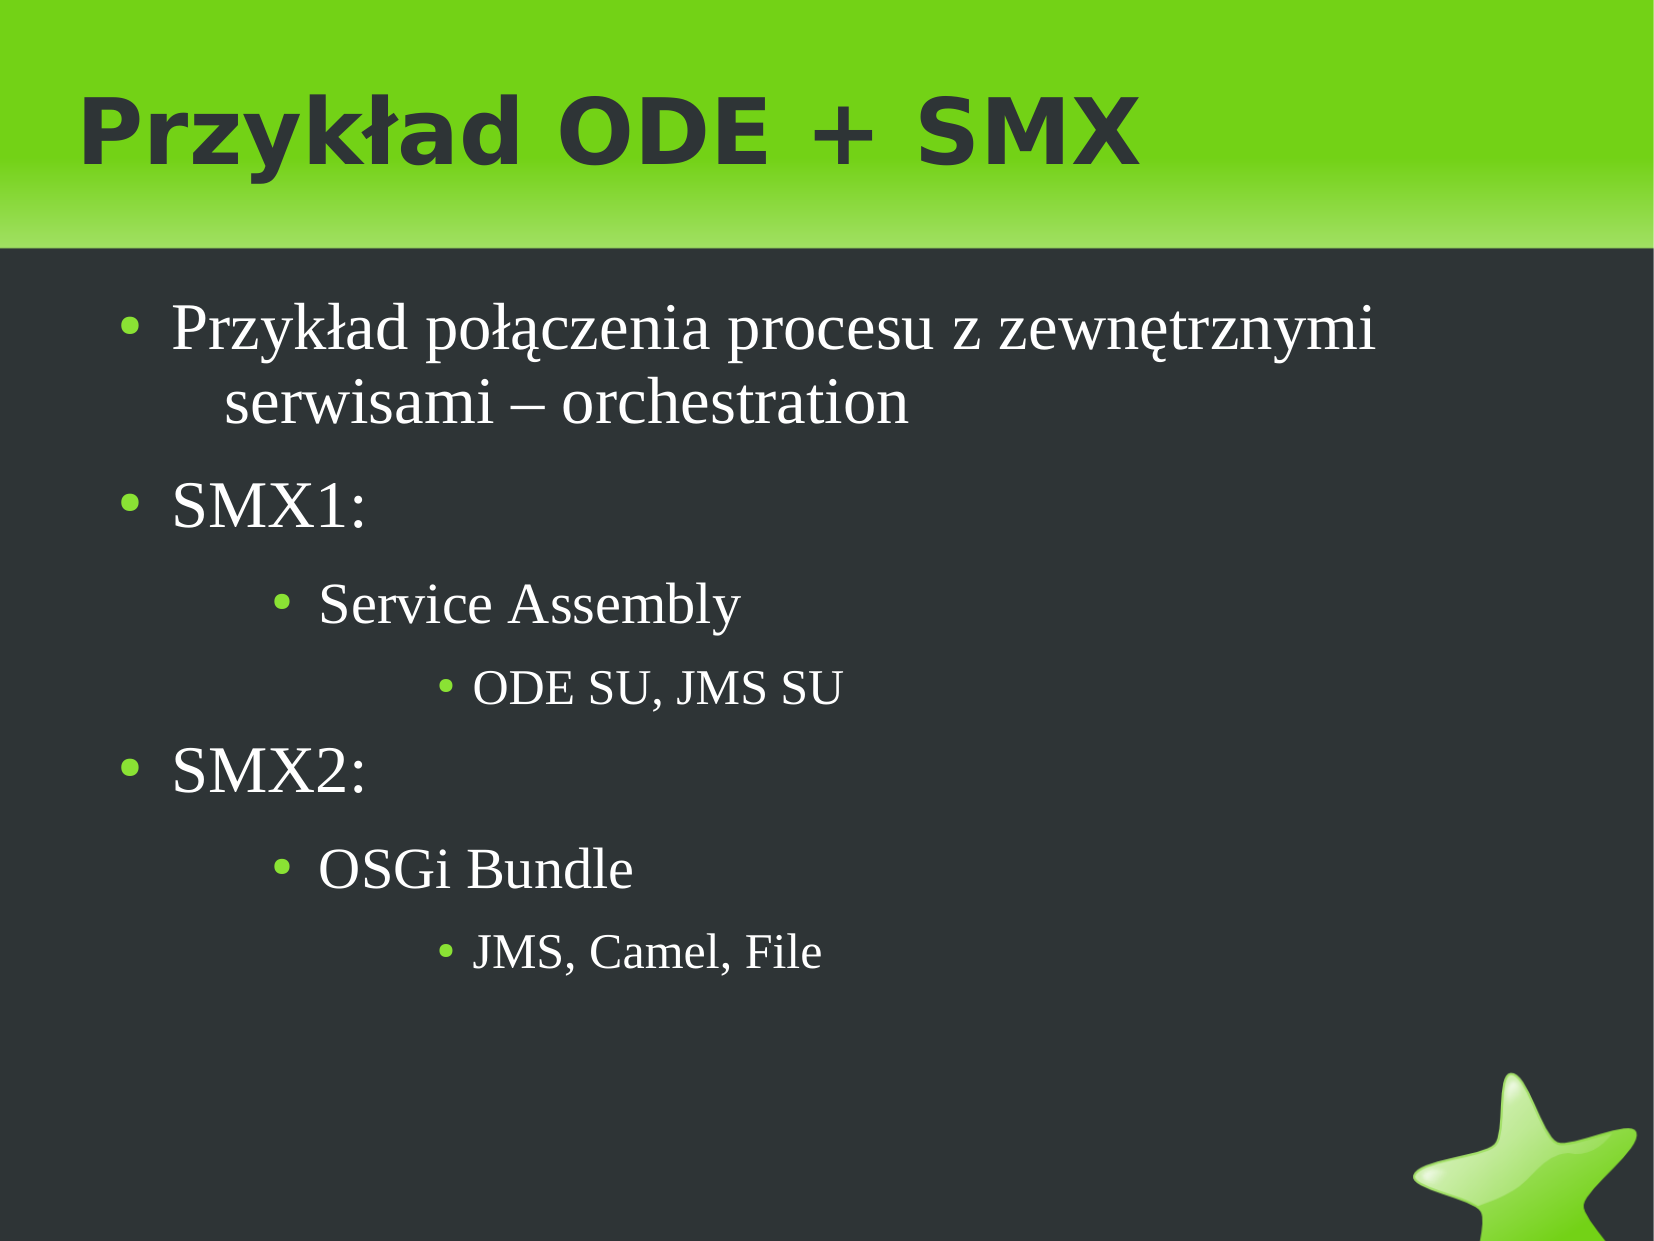

# Przykład ODE + SMX
Przykład połączenia procesu z zewnętrznymi serwisami – orchestration
SMX1:
Service Assembly
ODE SU, JMS SU
SMX2:
OSGi Bundle
JMS, Camel, File